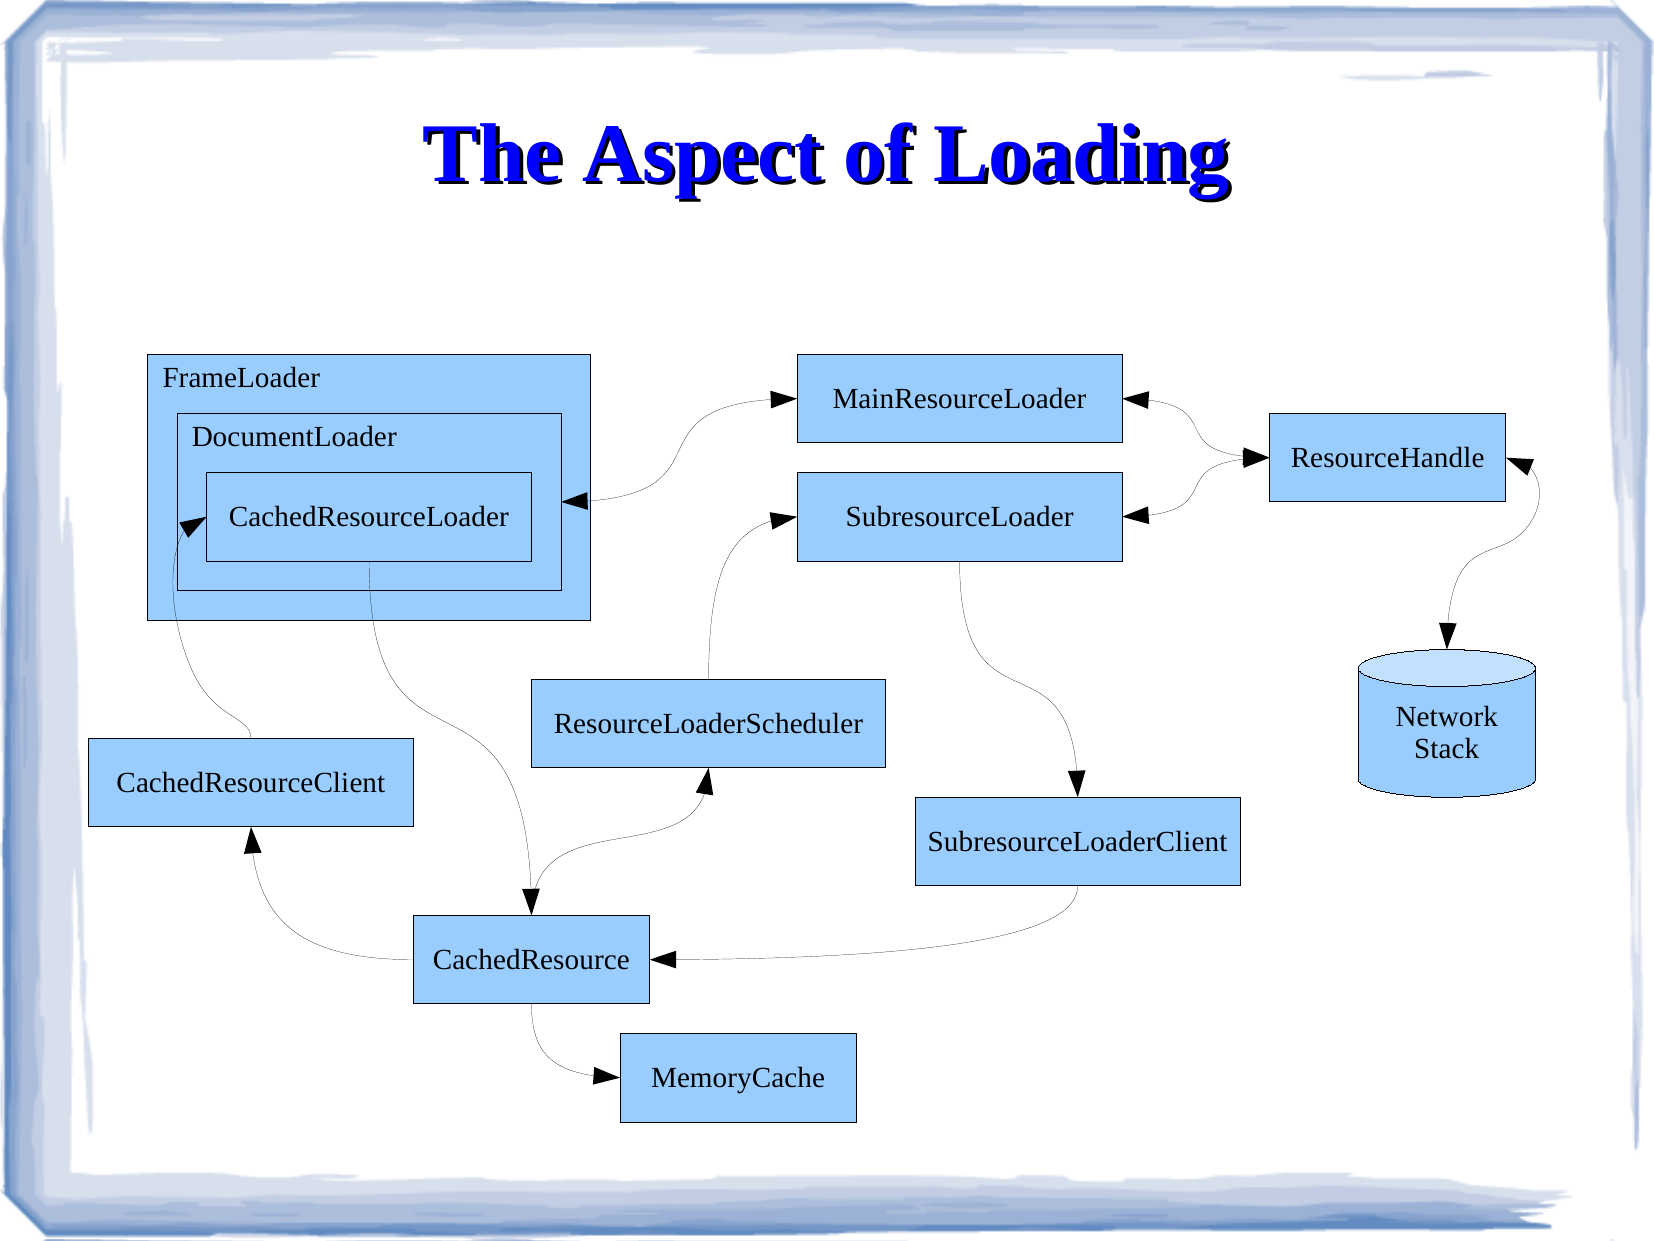

# The Aspect of Loading
FrameLoader
MainResourceLoader
DocumentLoader
ResourceHandle
CachedResourceLoader
SubresourceLoader
Network
Stack
ResourceLoaderScheduler
CachedResourceClient
SubresourceLoaderClient
CachedResource
MemoryCache